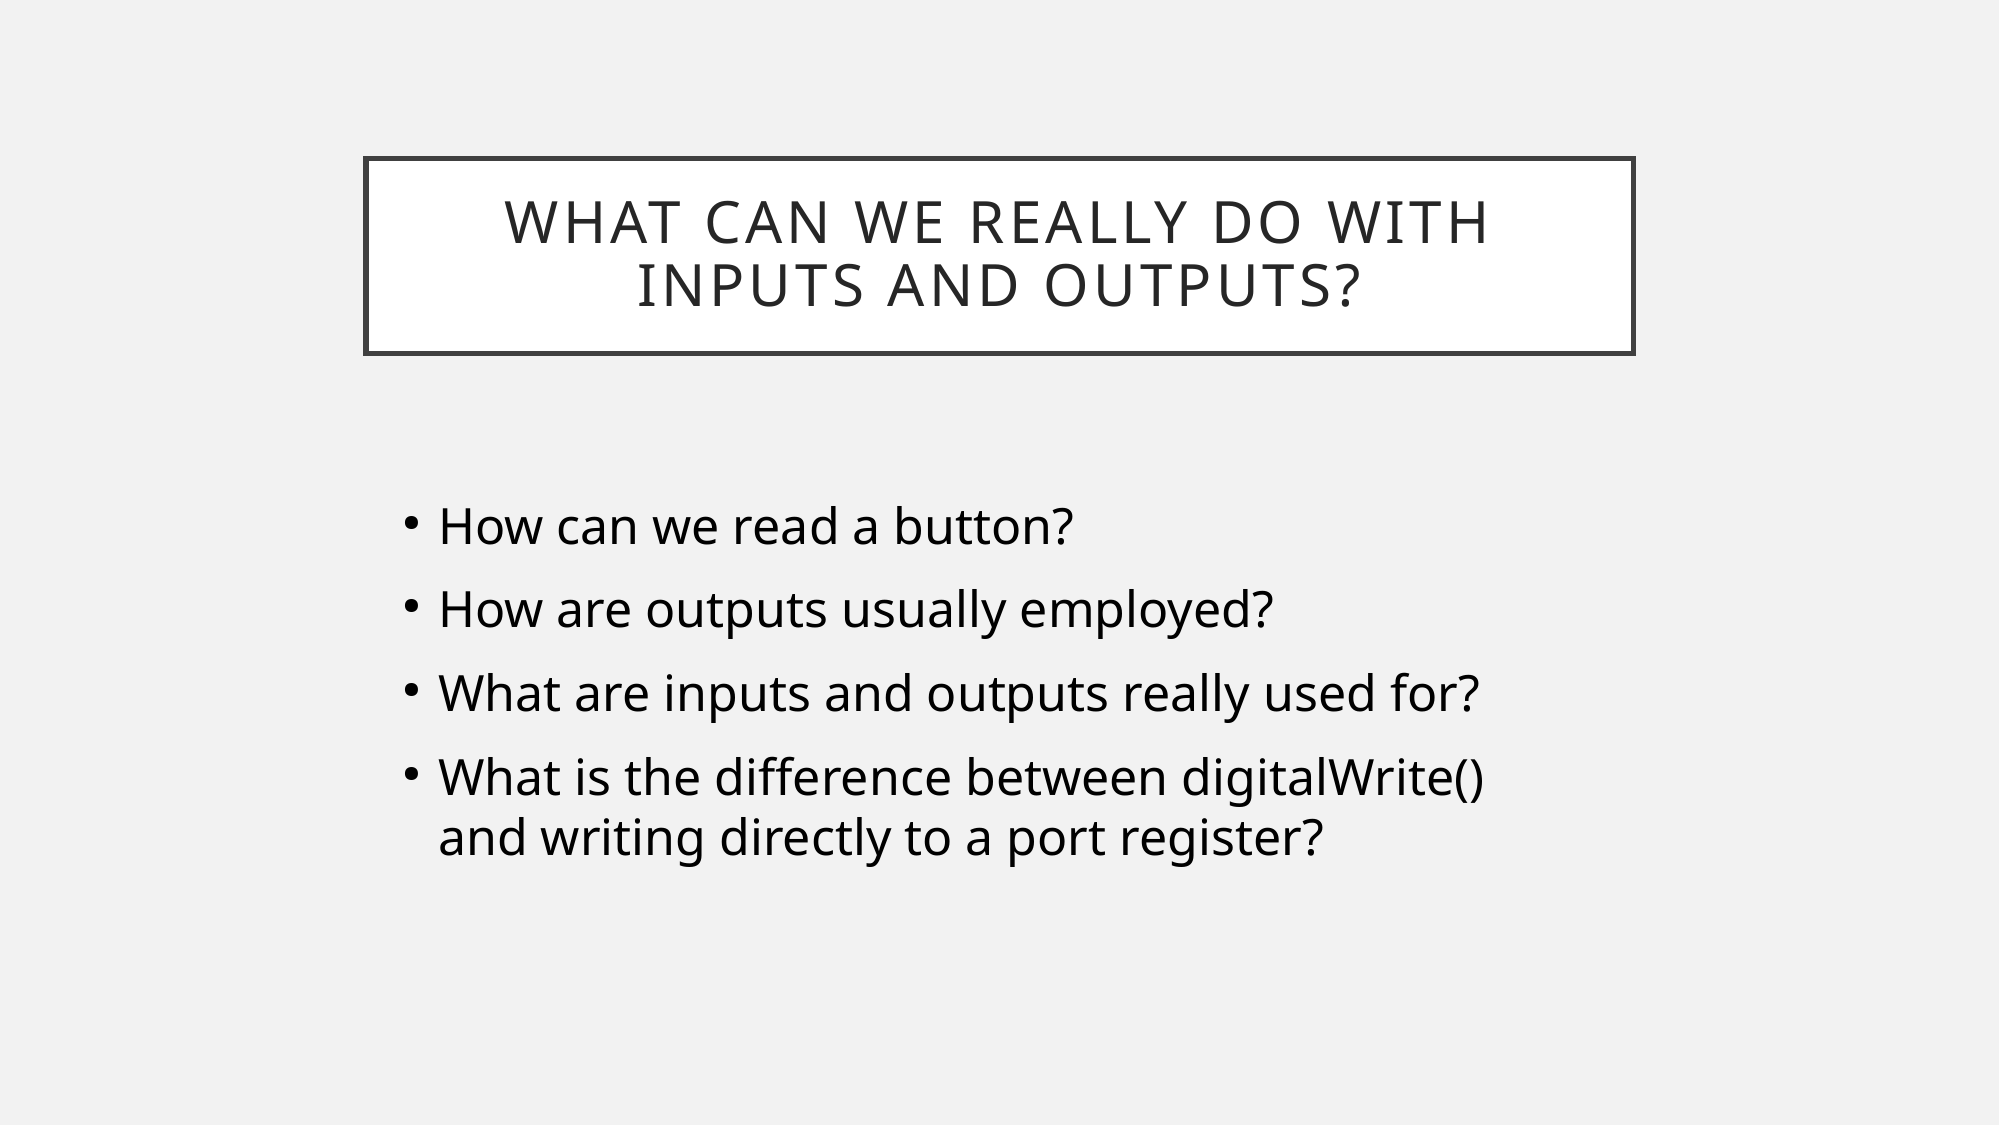

# What can we really do with inputs and outputs?
How can we read a button?
How are outputs usually employed?
What are inputs and outputs really used for?
What is the difference between digitalWrite()
and writing directly to a port register?